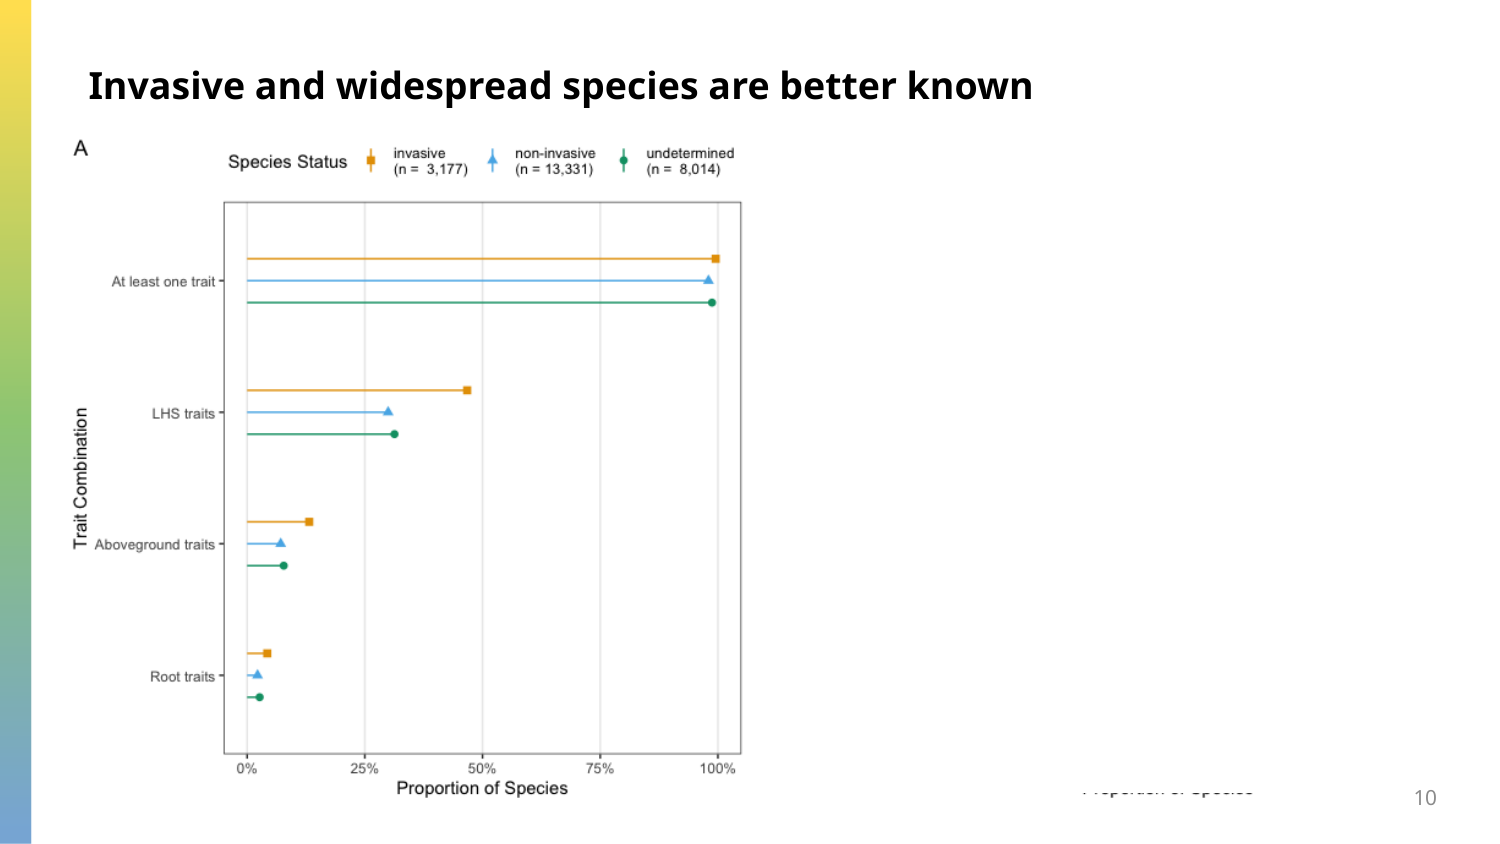

# Invasive and widespread species are better known